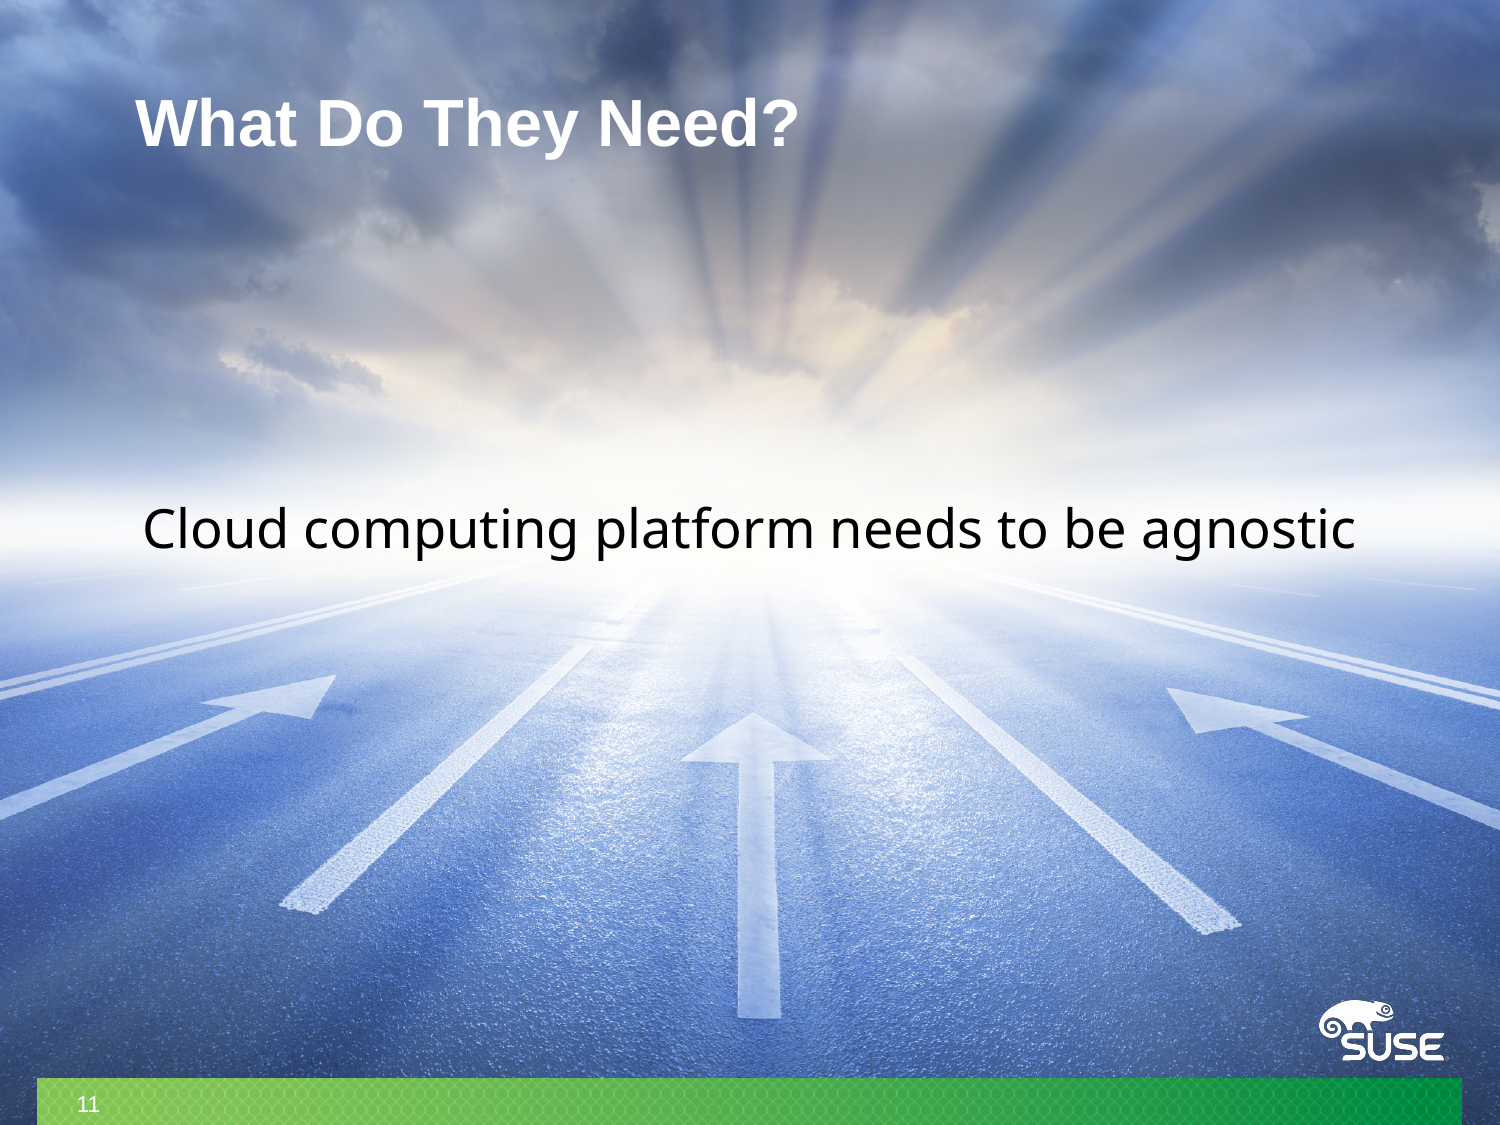

# What Do They Need?
Cloud computing platform needs to be agnostic